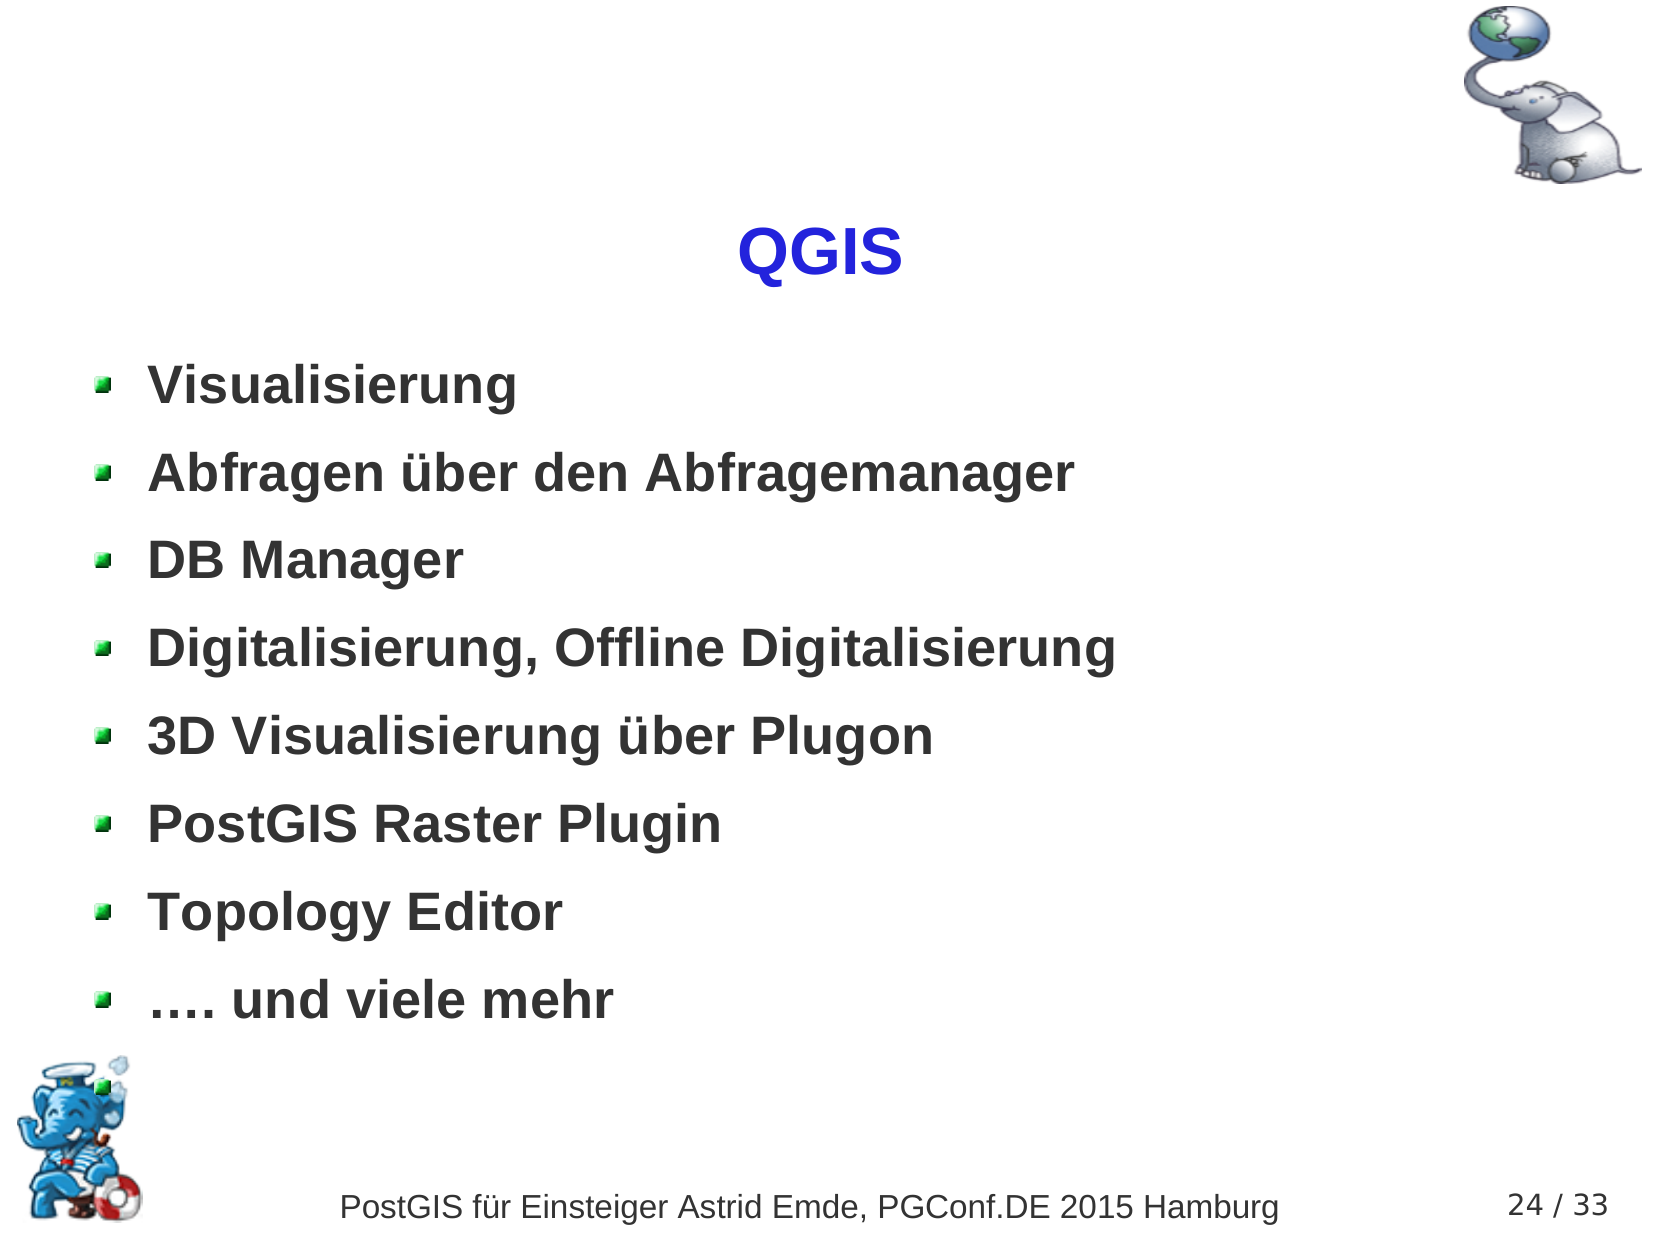

# QGIS
Visualisierung
Abfragen über den Abfragemanager
DB Manager
Digitalisierung, Offline Digitalisierung
3D Visualisierung über Plugon
PostGIS Raster Plugin
Topology Editor
…. und viele mehr